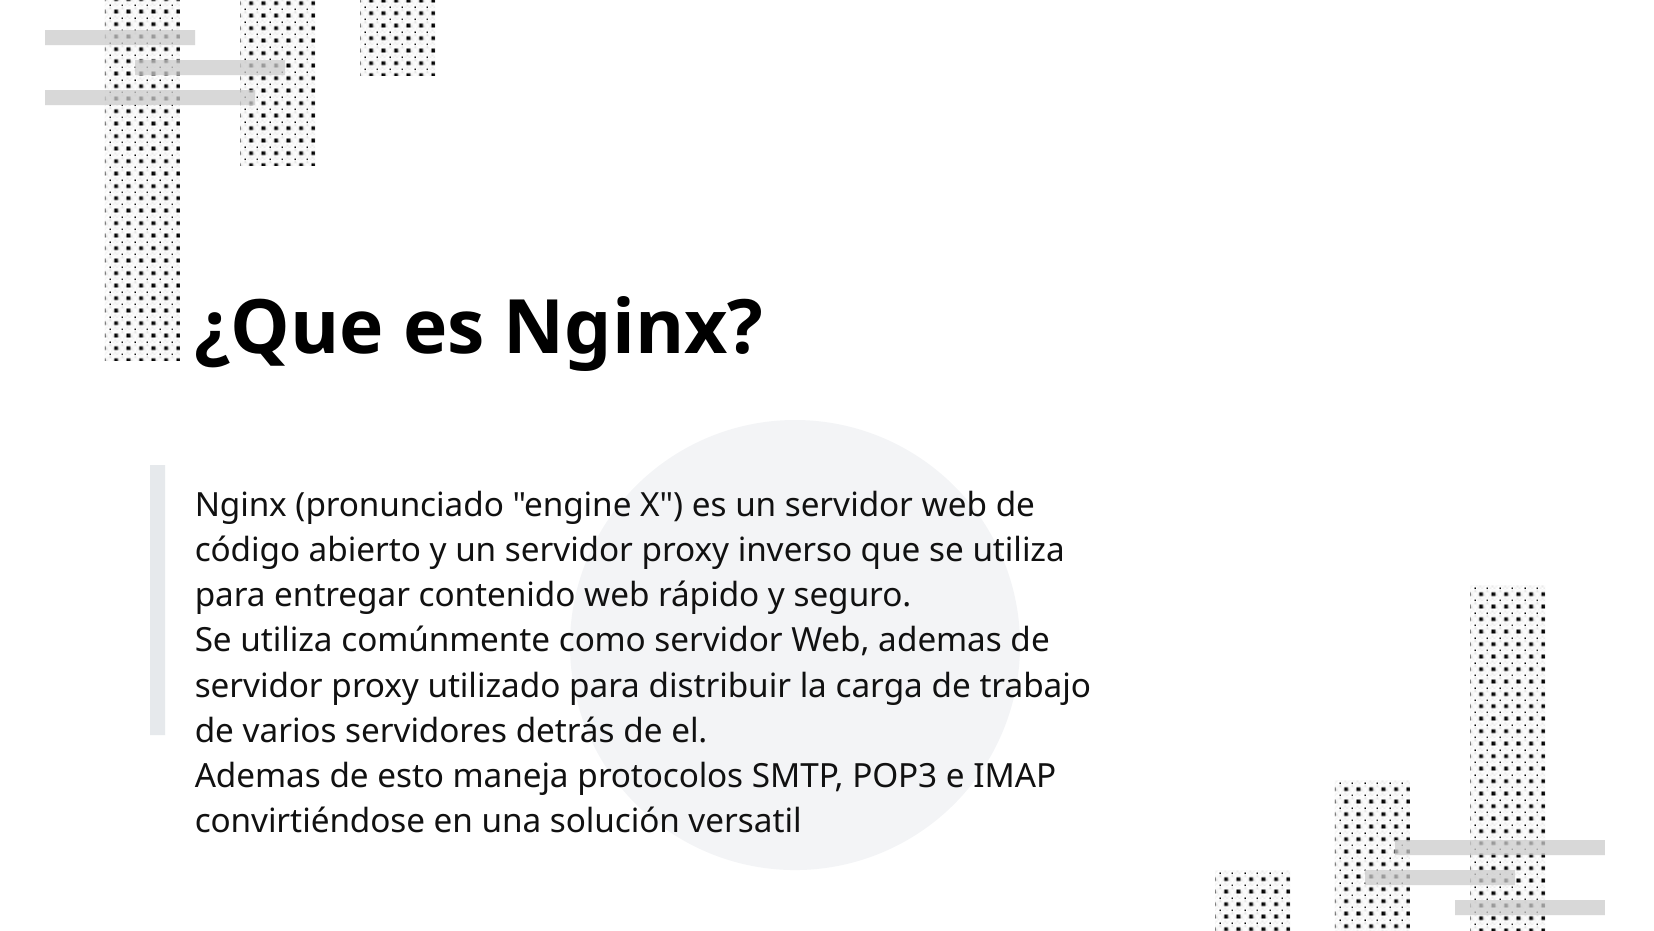

¿Que es Nginx?
Nginx (pronunciado "engine X") es un servidor web de código abierto y un servidor proxy inverso que se utiliza para entregar contenido web rápido y seguro.
Se utiliza comúnmente como servidor Web, ademas de servidor proxy utilizado para distribuir la carga de trabajo de varios servidores detrás de el.
Ademas de esto maneja protocolos SMTP, POP3 e IMAP convirtiéndose en una solución versatil